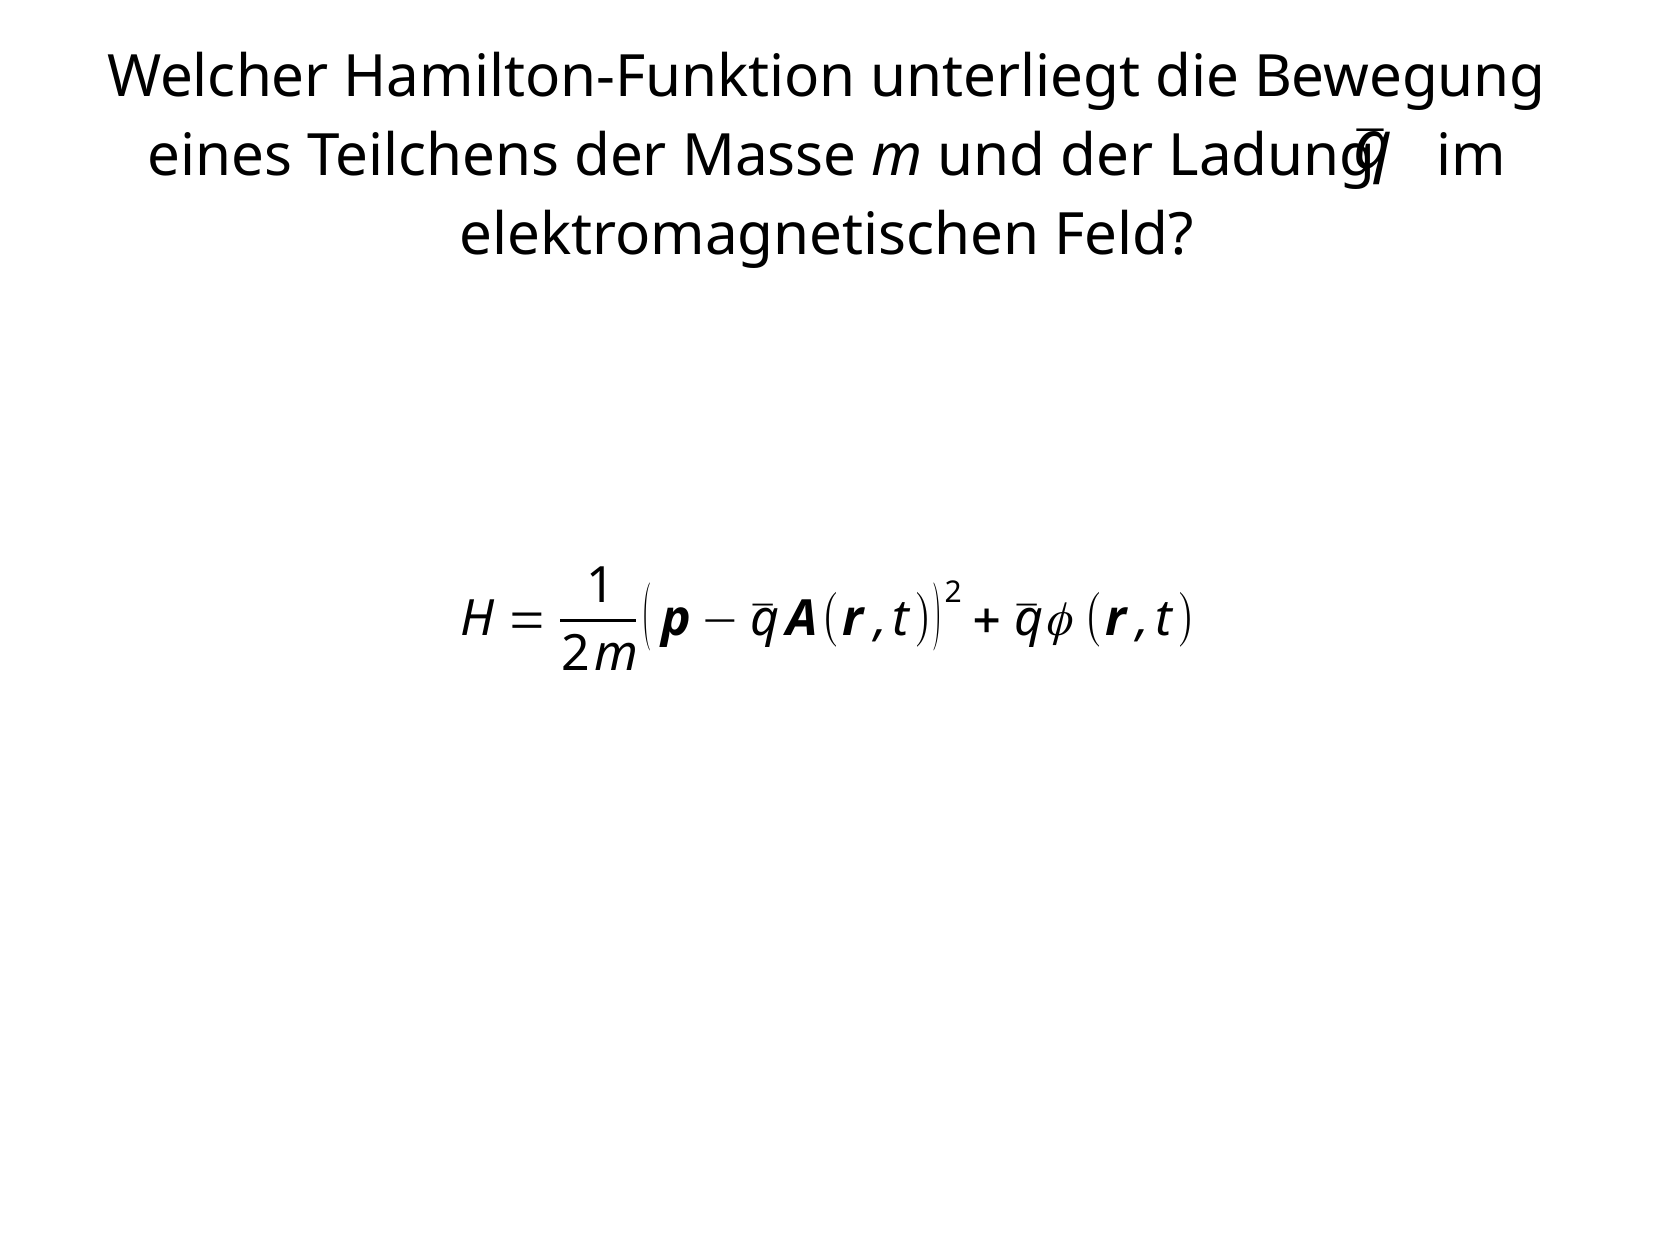

# Welcher Hamilton-Funktion unterliegt die Bewegung eines Teilchens der Masse m und der Ladung im elektromagnetischen Feld?